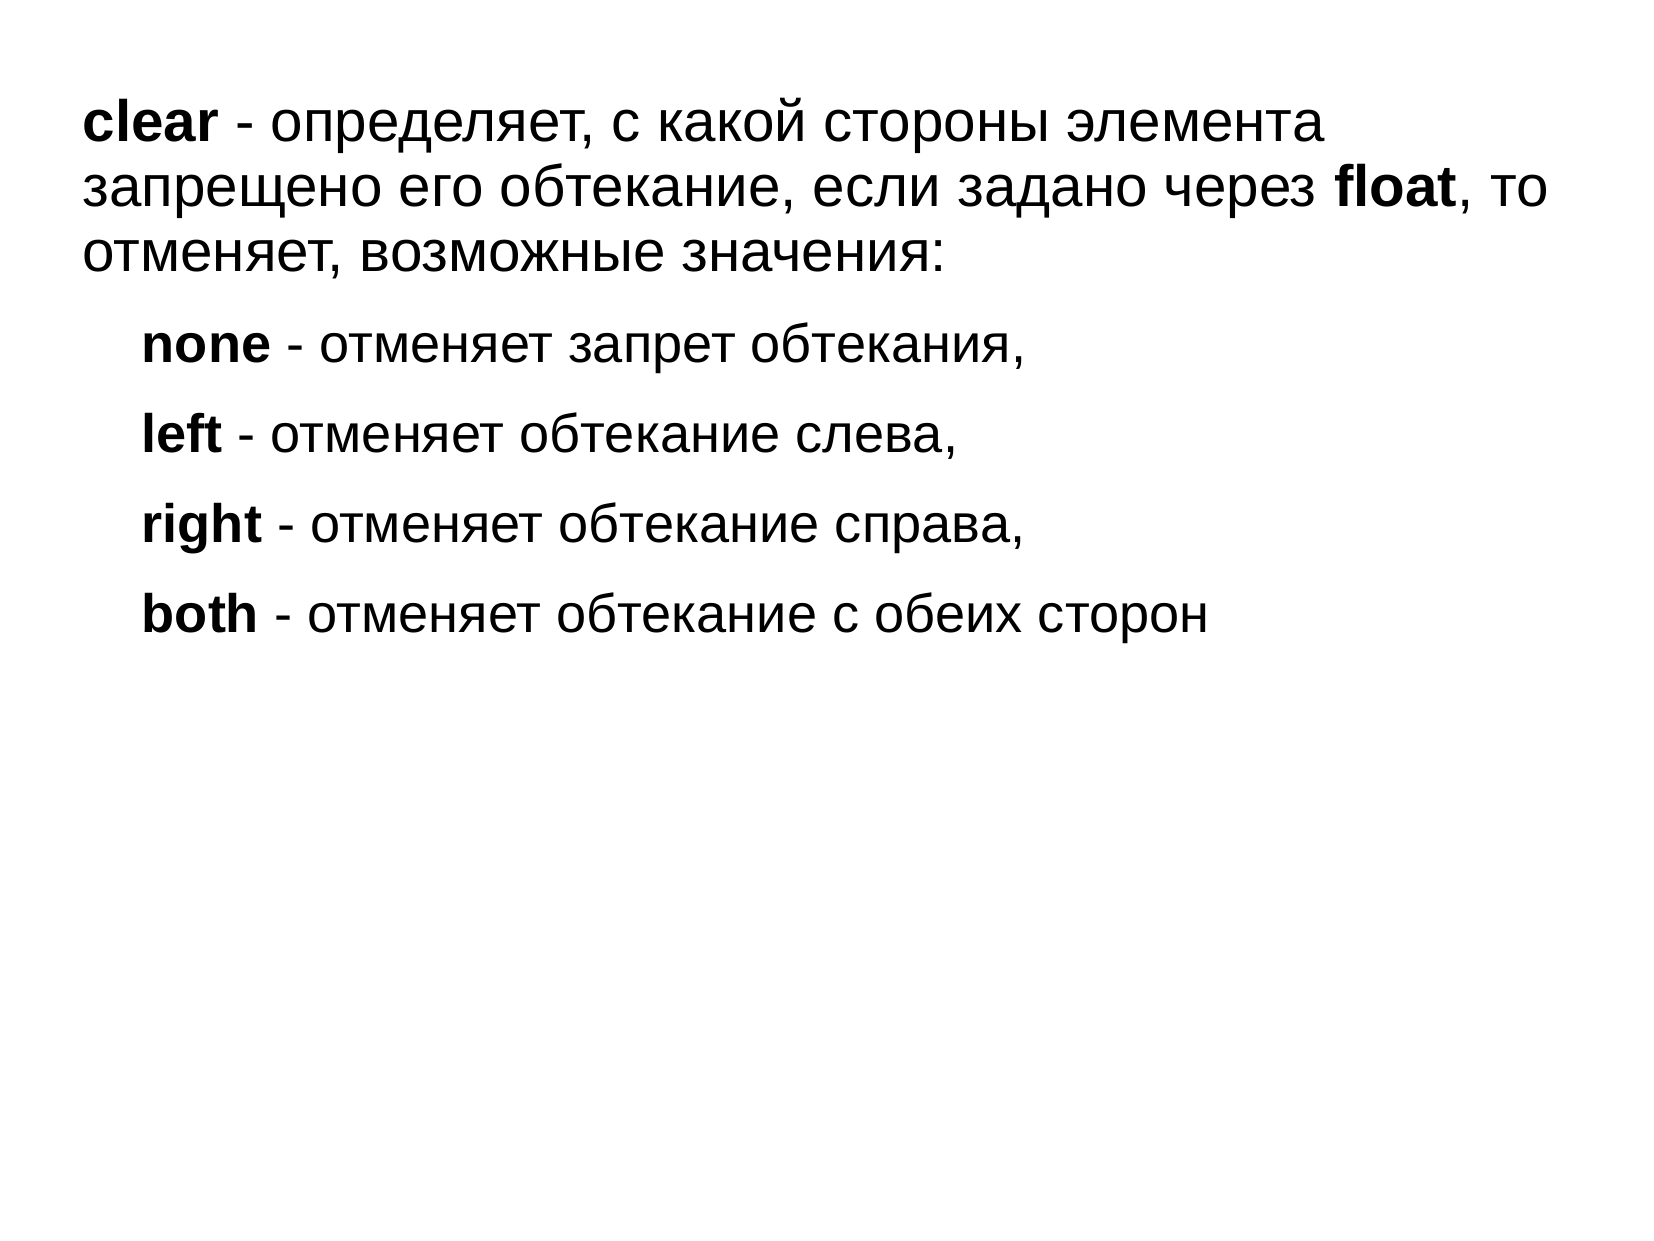

# clear - определяет, с какой стороны элемента запрещено его обтекание, если задано через float, то отменяет, возможные значения:
none - отменяет запрет обтекания,
left - отменяет обтекание слева,
right - отменяет обтекание справа,
both - отменяет обтекание с обеих сторон